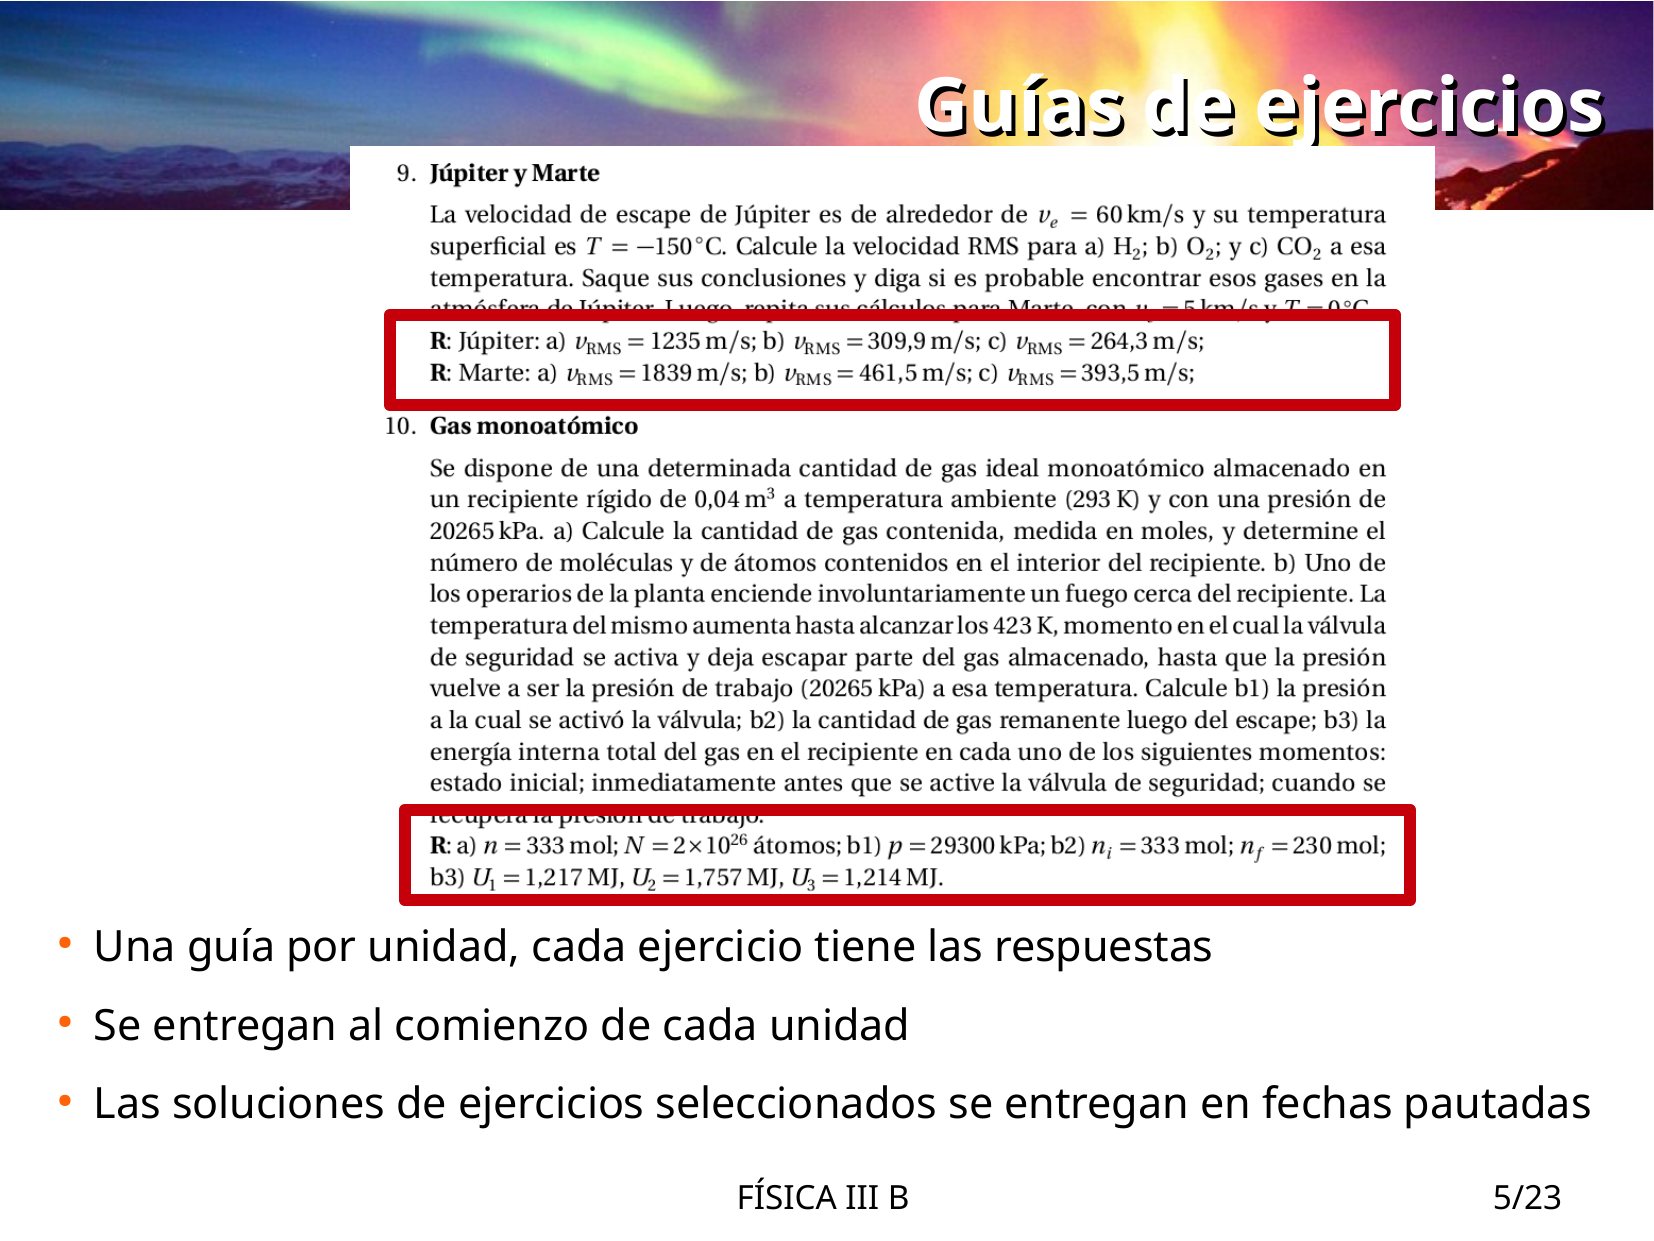

# Guías de ejercicios
Una guía por unidad, cada ejercicio tiene las respuestas
Se entregan al comienzo de cada unidad
Las soluciones de ejercicios seleccionados se entregan en fechas pautadas
FÍSICA III B
5